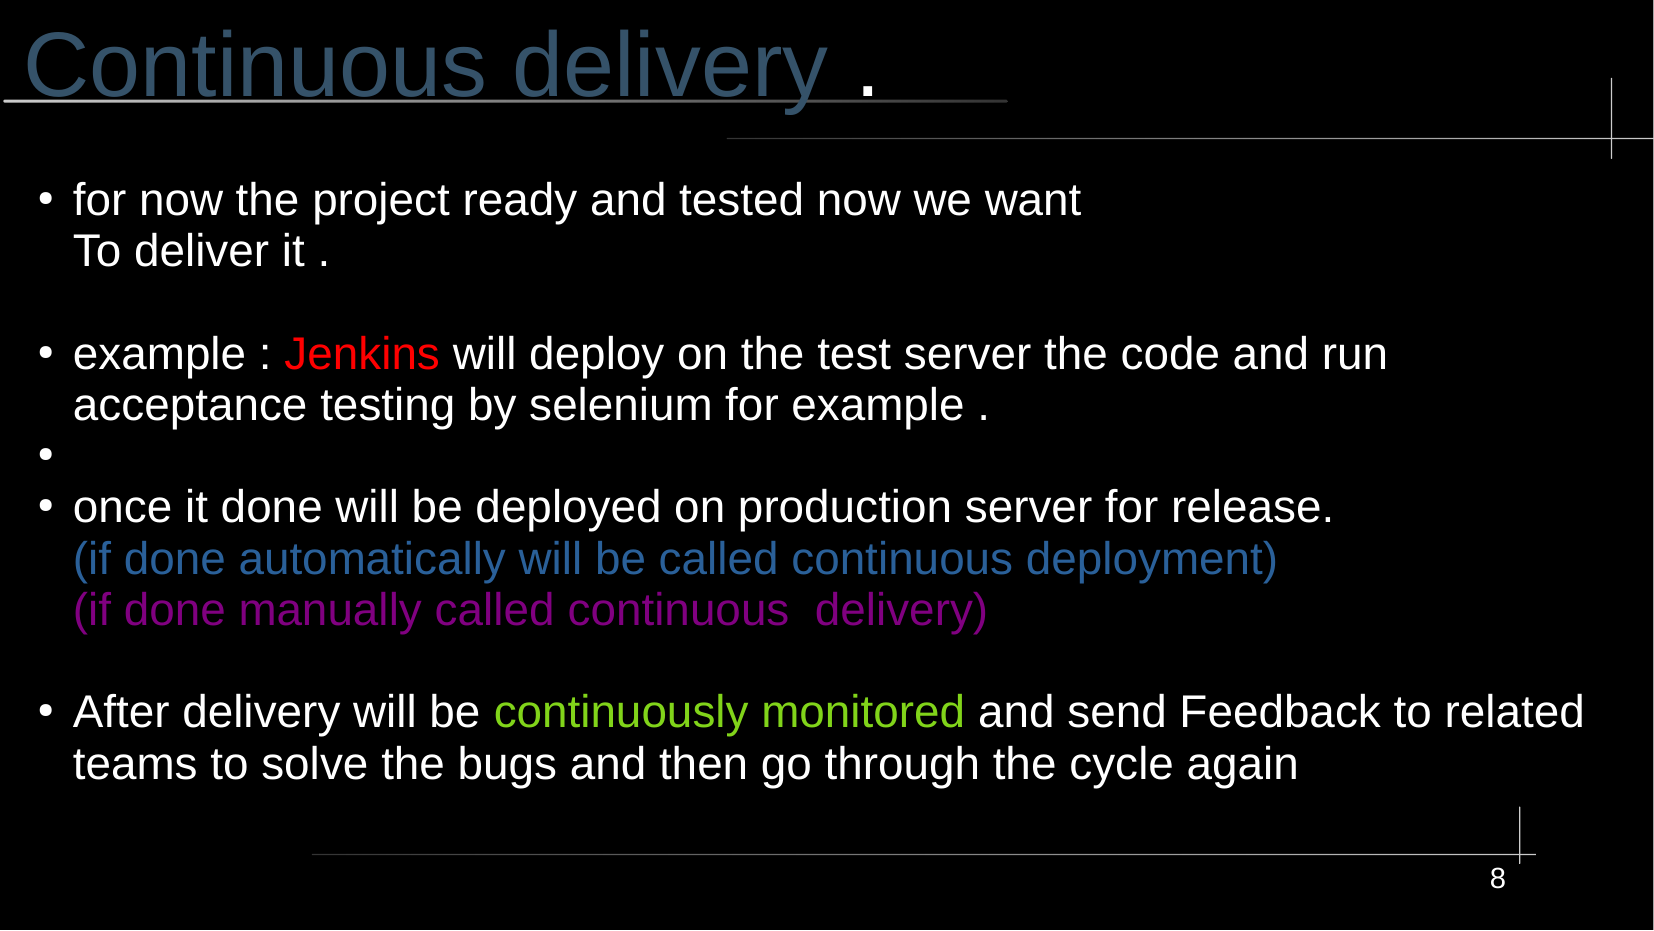

# Continuous delivery .
for now the project ready and tested now we want
To deliver it .
example : Jenkins will deploy on the test server the code and run acceptance testing by selenium for example .
once it done will be deployed on production server for release.
(if done automatically will be called continuous deployment)
(if done manually called continuous delivery)
After delivery will be continuously monitored and send Feedback to related teams to solve the bugs and then go through the cycle again
8